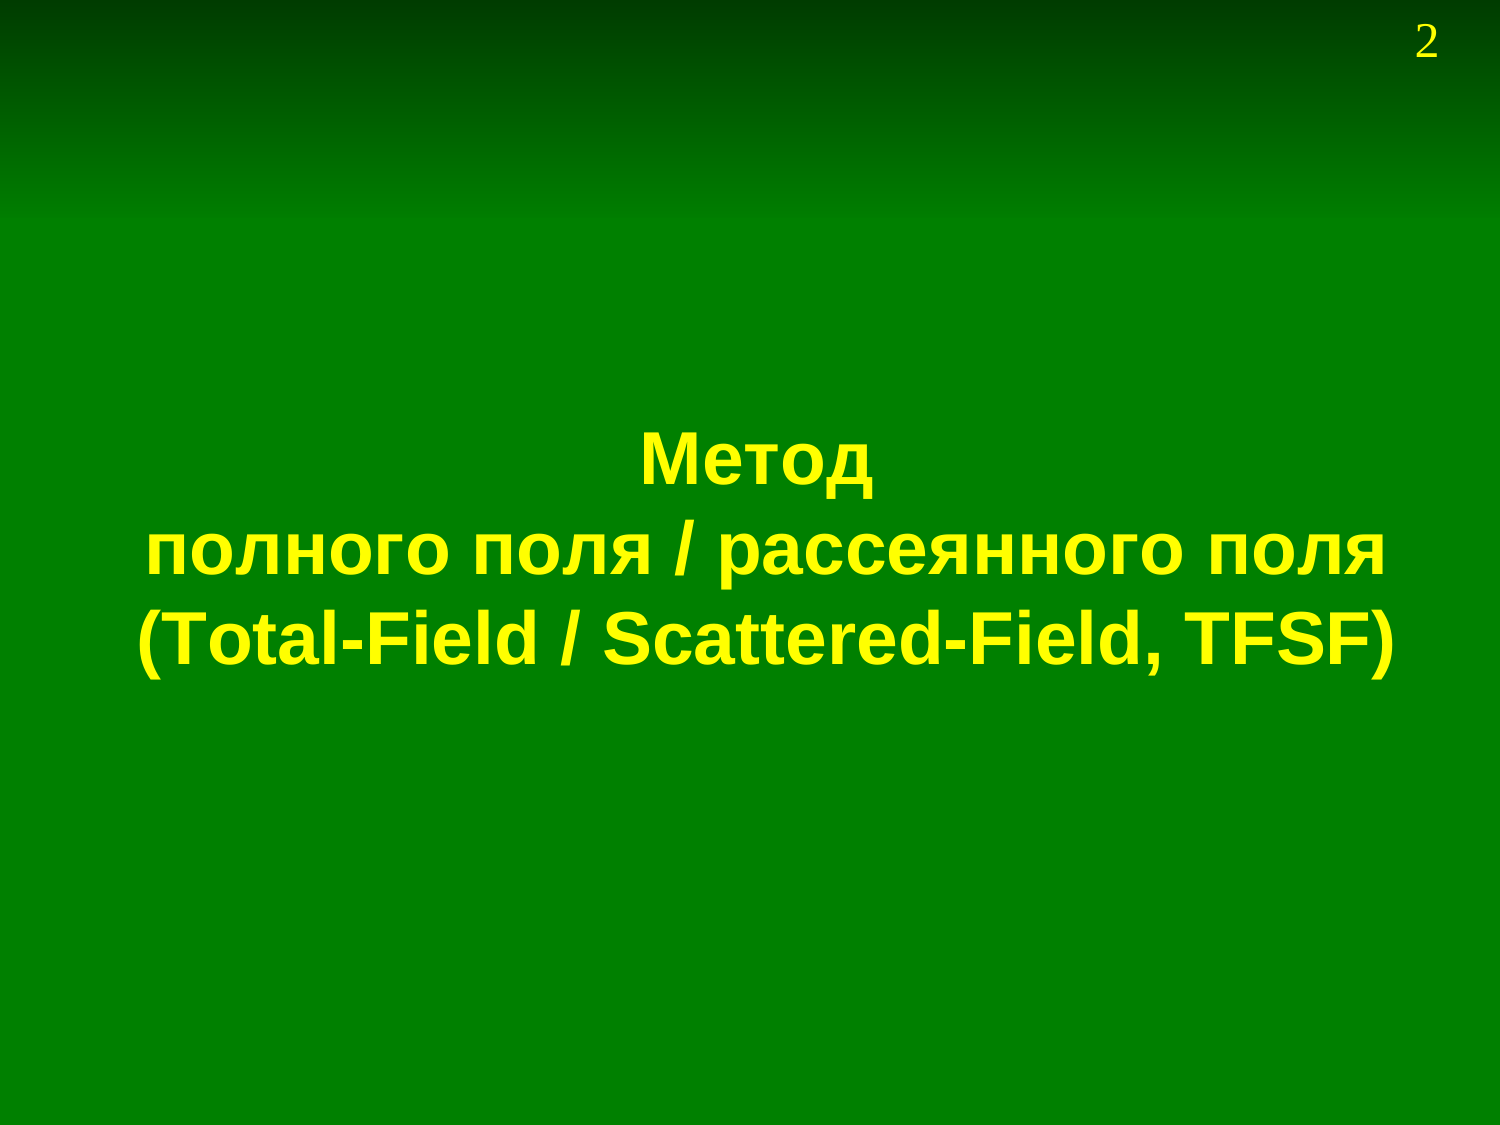

# Метод полного поля / рассеянного поля (Total-Field / Scattered-Field, TFSF)